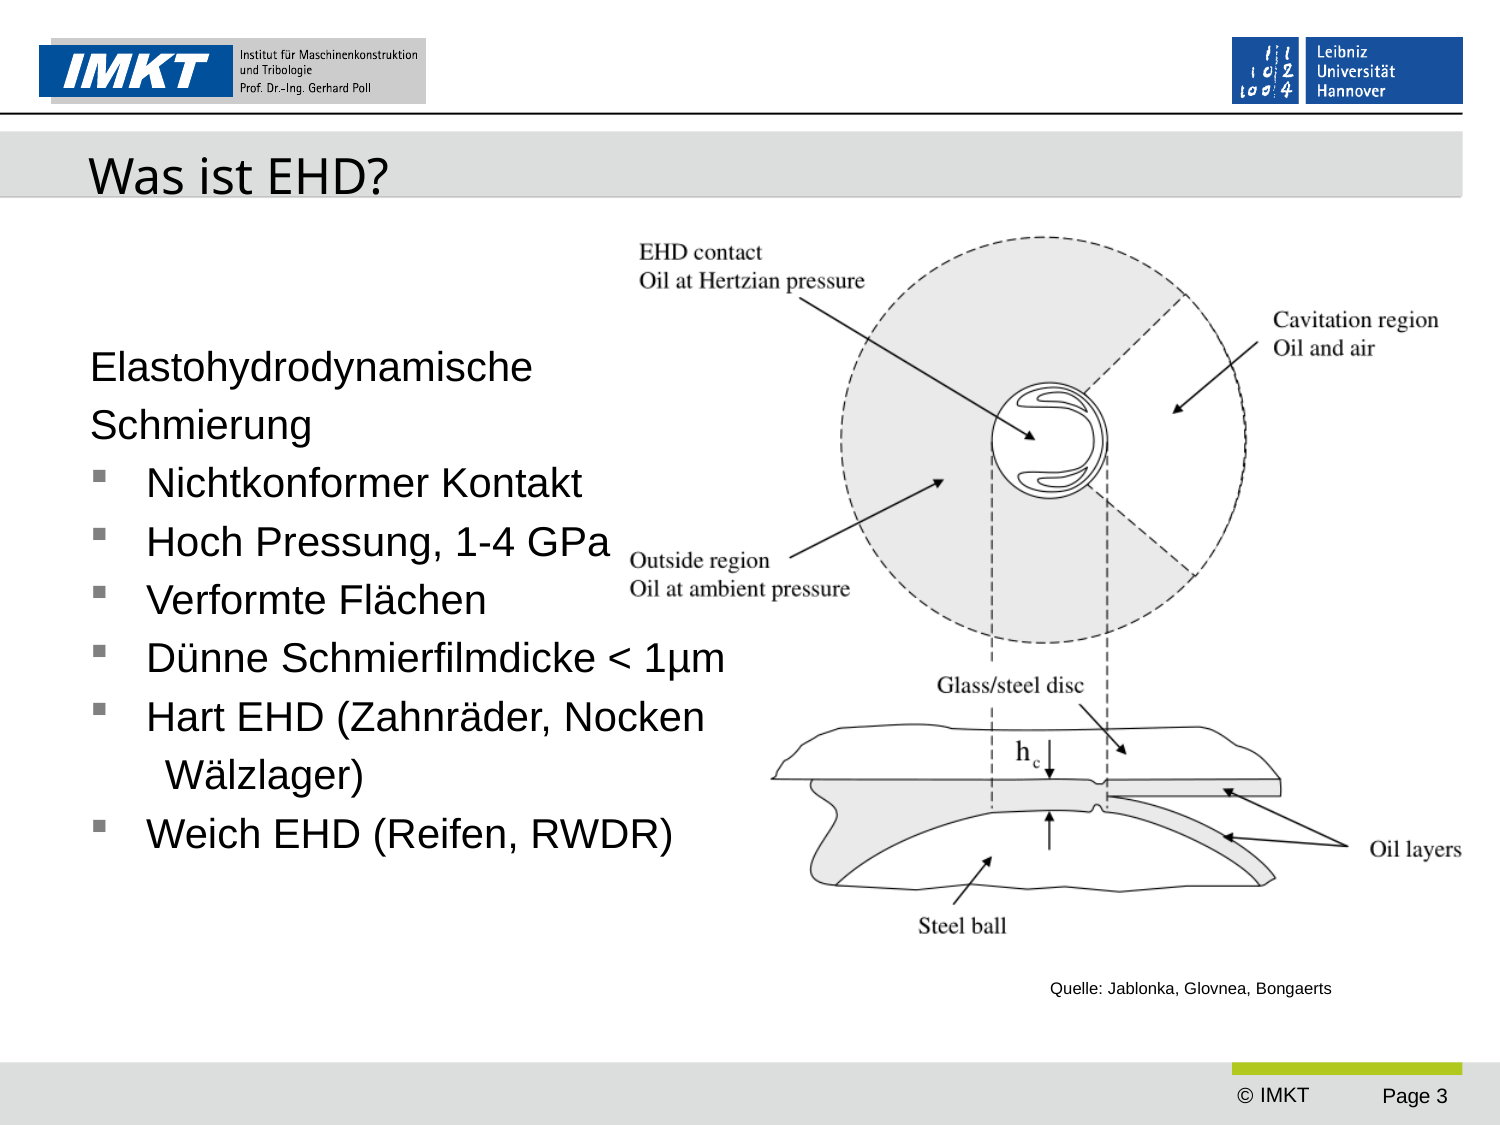

# Was ist EHD?
Elastohydrodynamische
Schmierung
Nichtkonformer Kontakt
Hoch Pressung, 1-4 GPa
Verformte Flächen
Dünne Schmierfilmdicke < 1µm
Hart EHD (Zahnräder, Nocken
	Wälzlager)
Weich EHD (Reifen, RWDR)
Quelle: Jablonka, Glovnea, Bongaerts